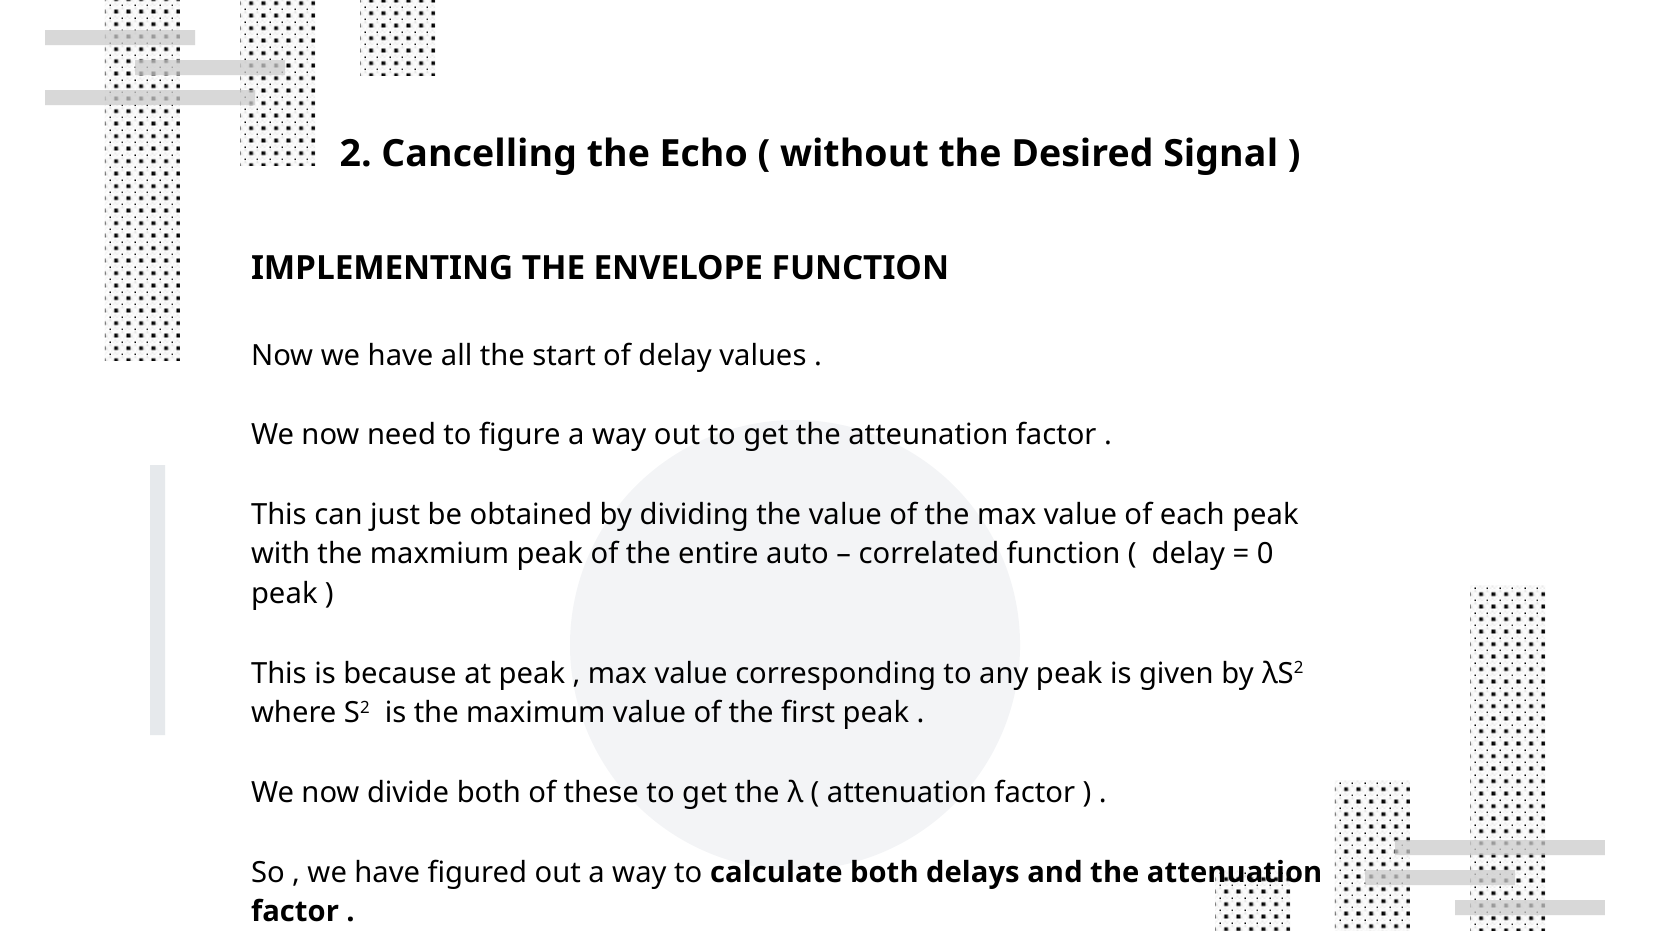

2. Cancelling the Echo ( without the Desired Signal )
IMPLEMENTING THE ENVELOPE FUNCTION
Now we have all the start of delay values .
We now need to figure a way out to get the atteunation factor .
This can just be obtained by dividing the value of the max value of each peak with the maxmium peak of the entire auto – correlated function ( delay = 0 peak )
This is because at peak , max value corresponding to any peak is given by λS2 where S2 is the maximum value of the first peak .
We now divide both of these to get the λ ( attenuation factor ) .
So , we have figured out a way to calculate both delays and the attenuation factor .